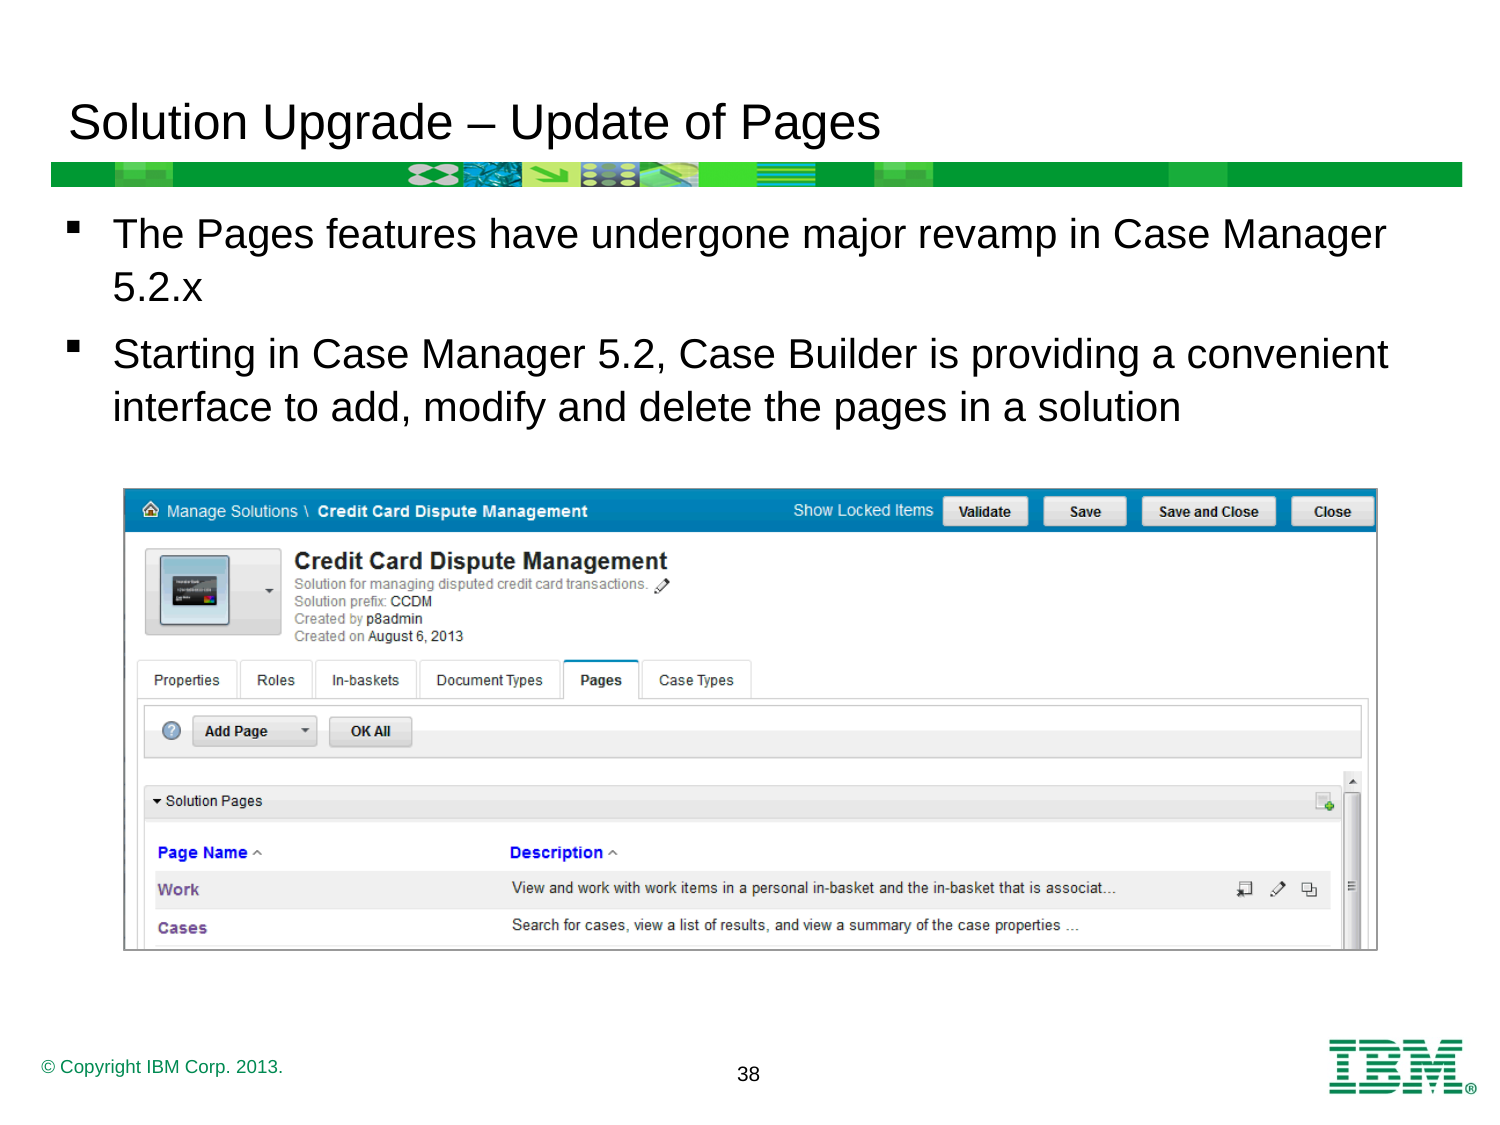

# Solution Upgrade – Update of Pages
The Pages features have undergone major revamp in Case Manager 5.2.x
Starting in Case Manager 5.2, Case Builder is providing a convenient interface to add, modify and delete the pages in a solution
38